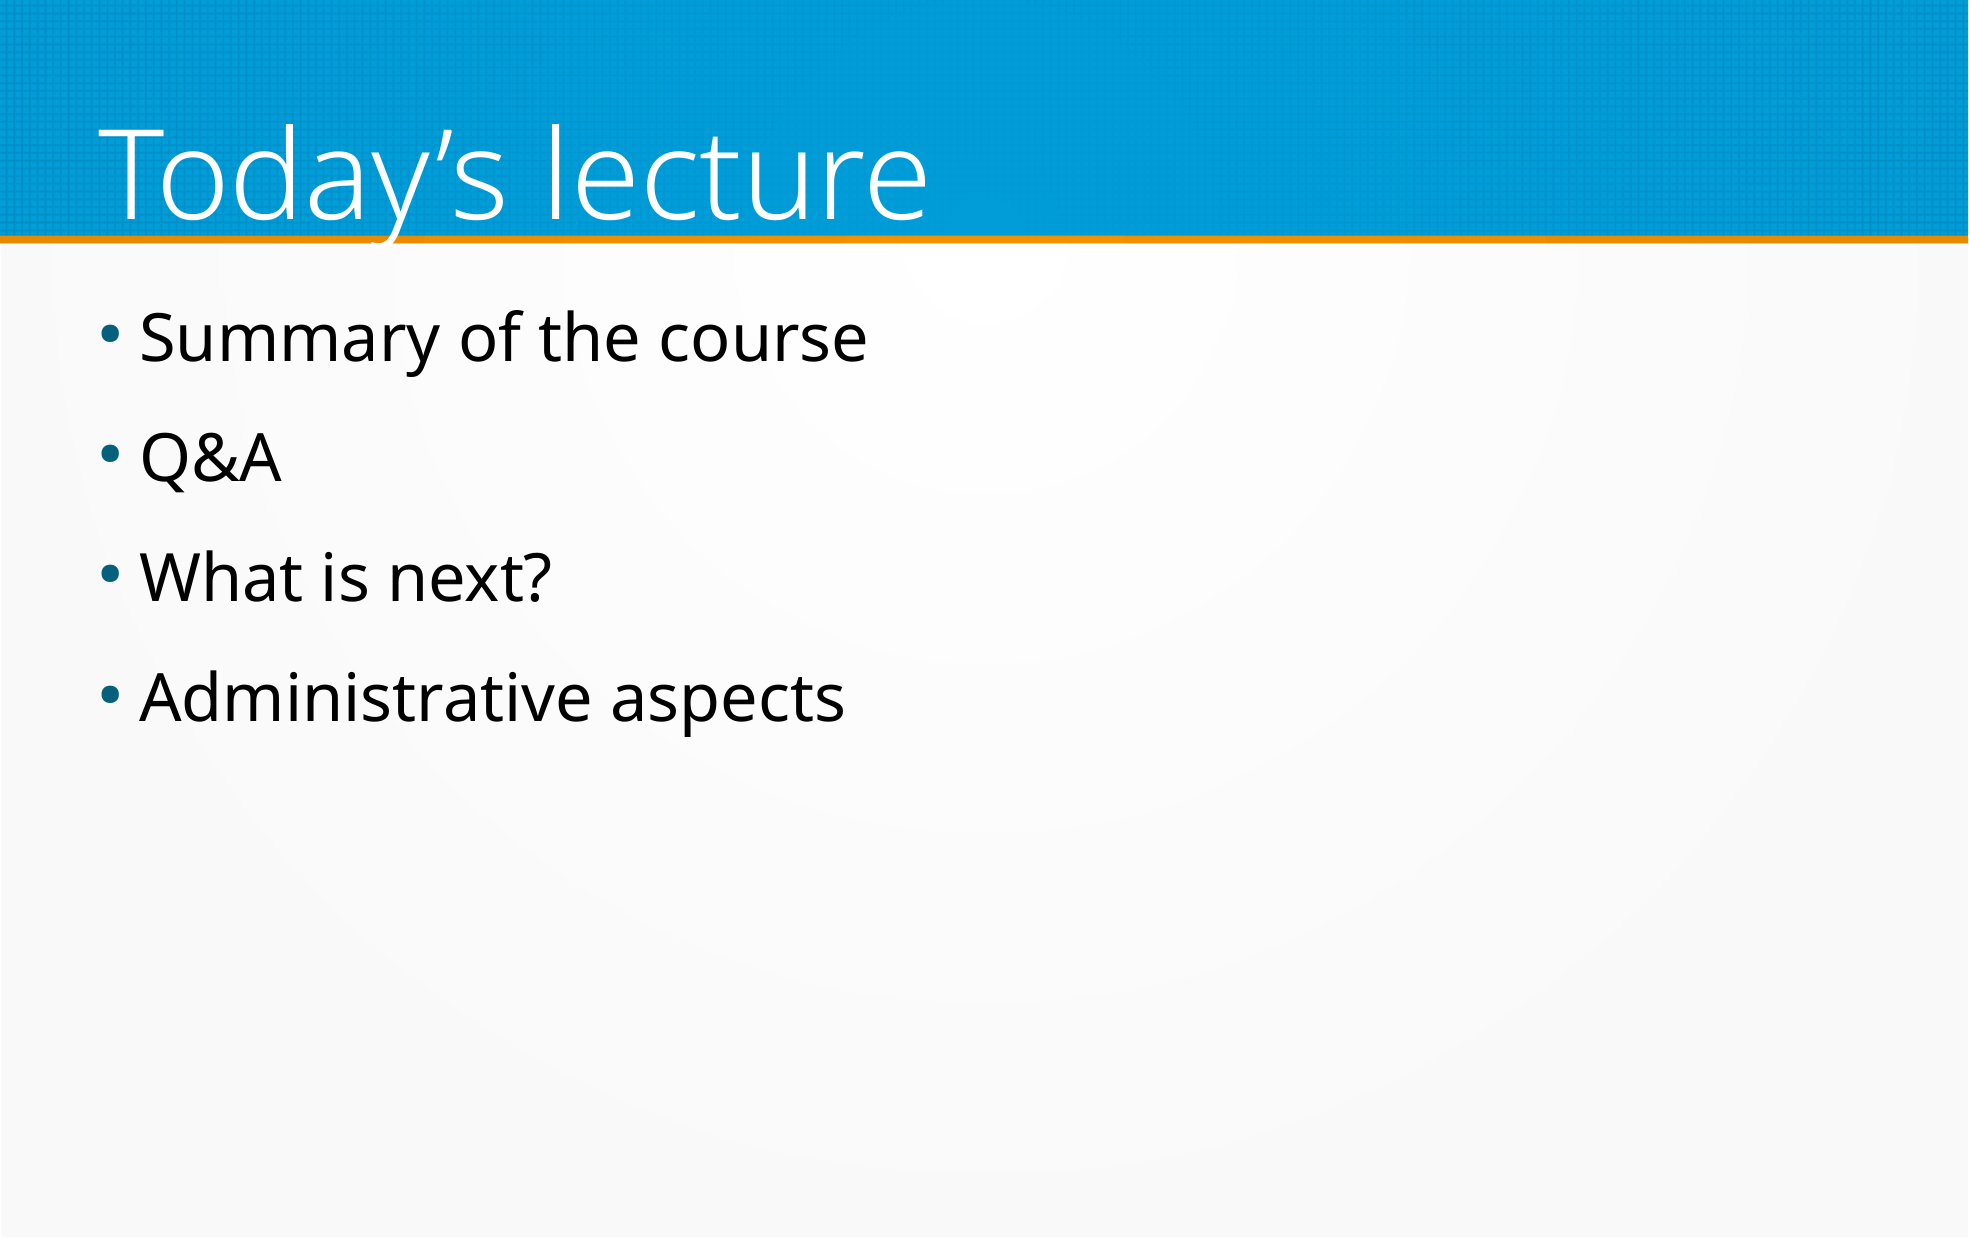

# Today’s lecture
 Summary of the course
 Q&A
 What is next?
 Administrative aspects